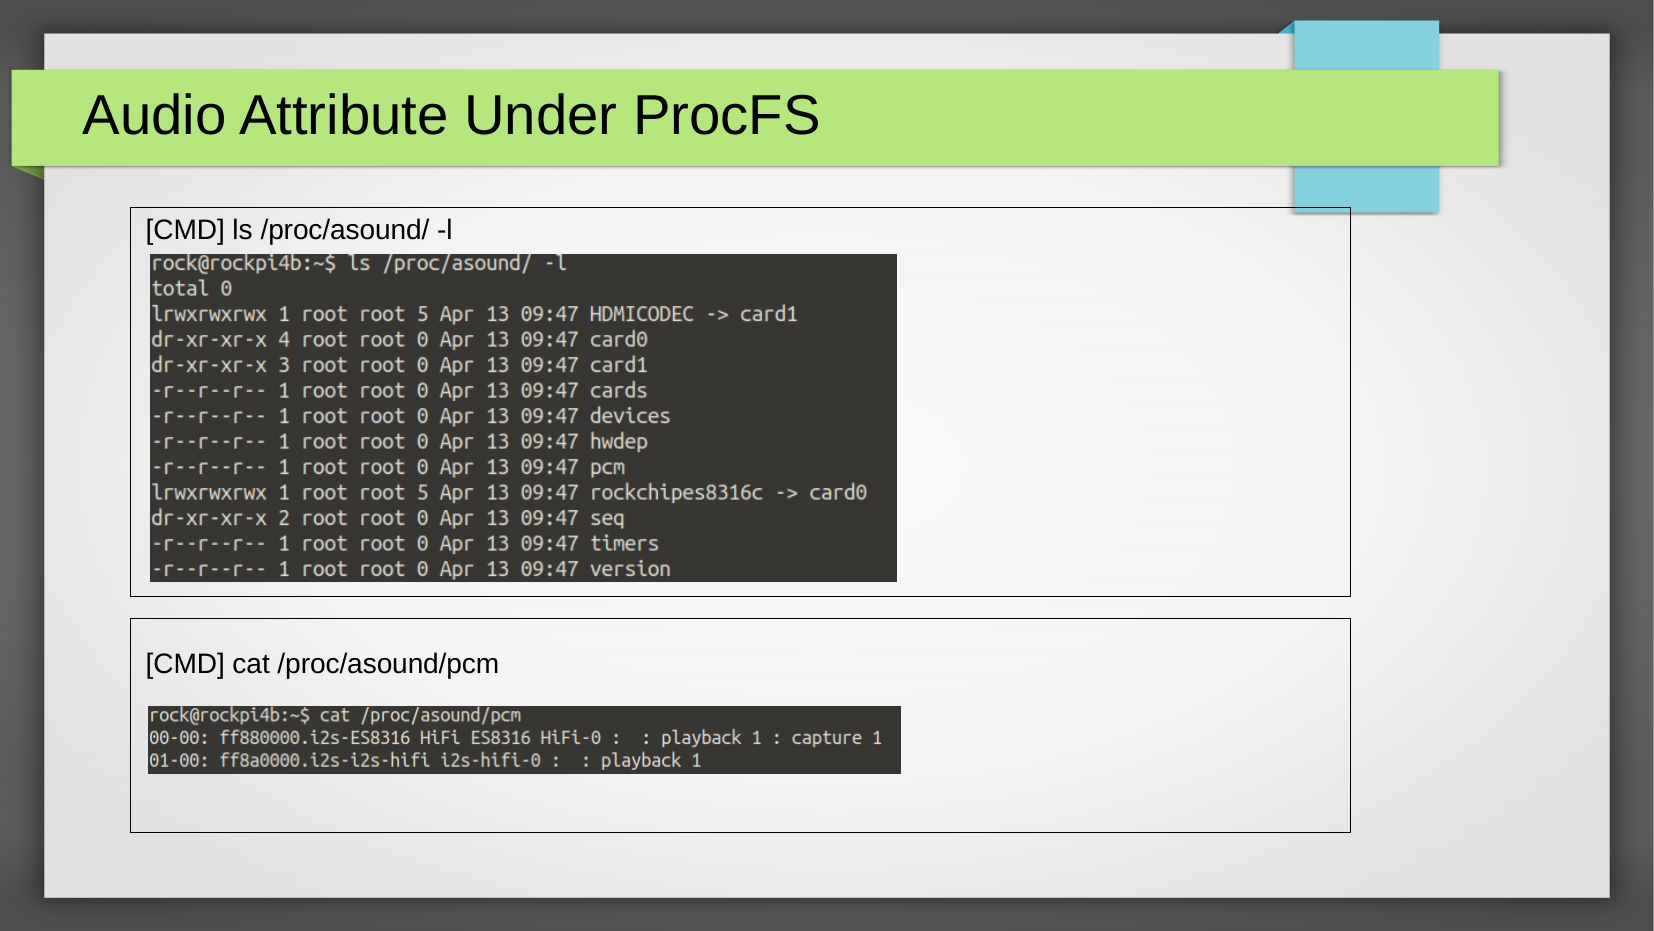

# Audio Attribute Under ProcFS
[CMD] ls /proc/asound/ -l
[CMD] cat /proc/asound/pcm